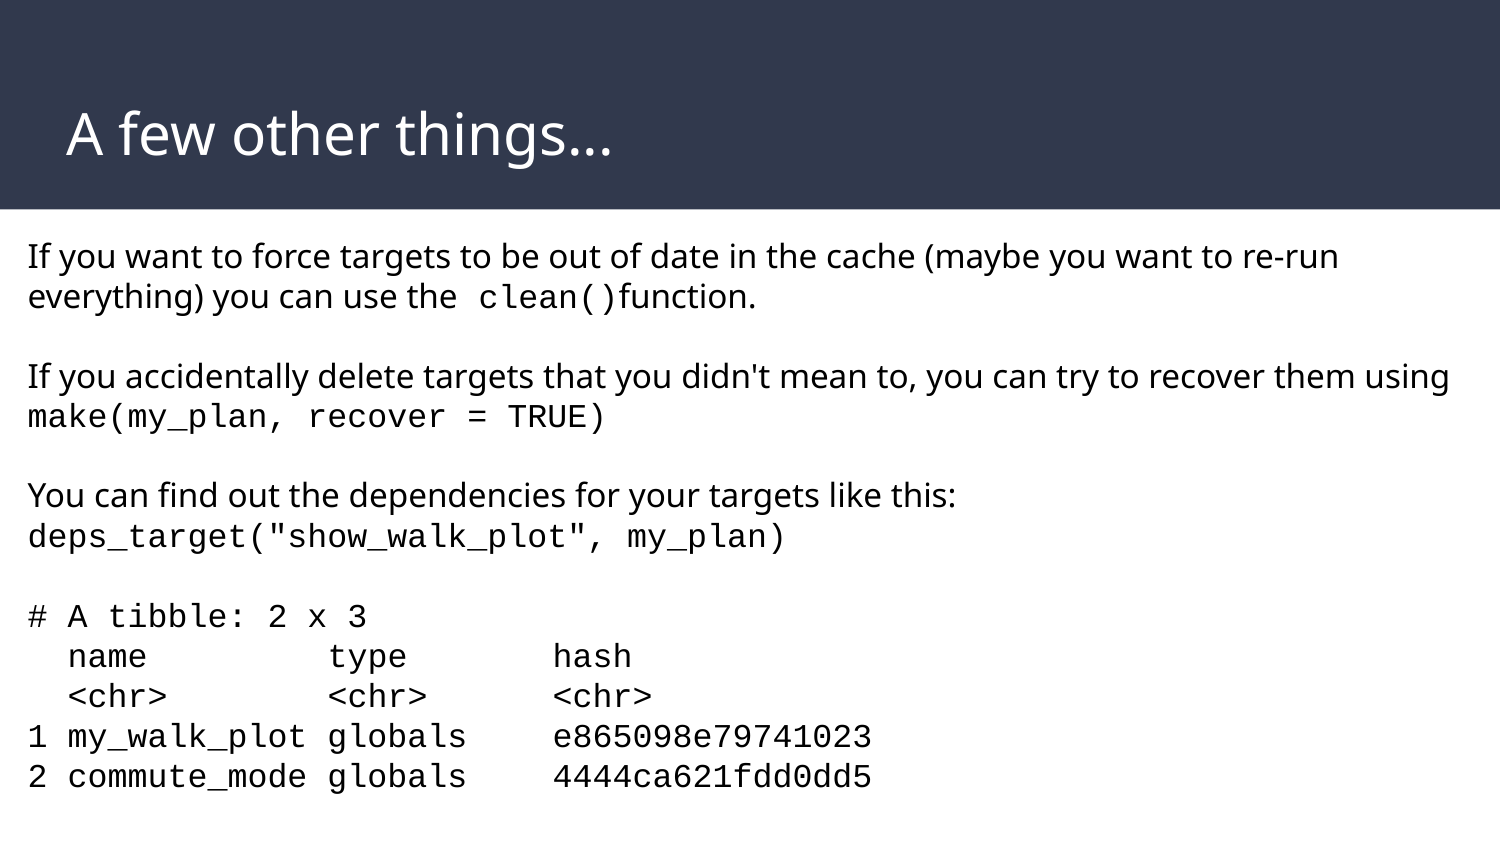

# A few other things...
If you want to force targets to be out of date in the cache (maybe you want to re-run everything) you can use the clean()function.
If you accidentally delete targets that you didn't mean to, you can try to recover them using make(my_plan, recover = TRUE)
You can find out the dependencies for your targets like this: deps_target("show_walk_plot", my_plan)
# A tibble: 2 x 3
 name 	 	type		hash
 <chr> 		<chr> 		<chr>
1 my_walk_plot globals 	e865098e79741023
2 commute_mode globals 	4444ca621fdd0dd5